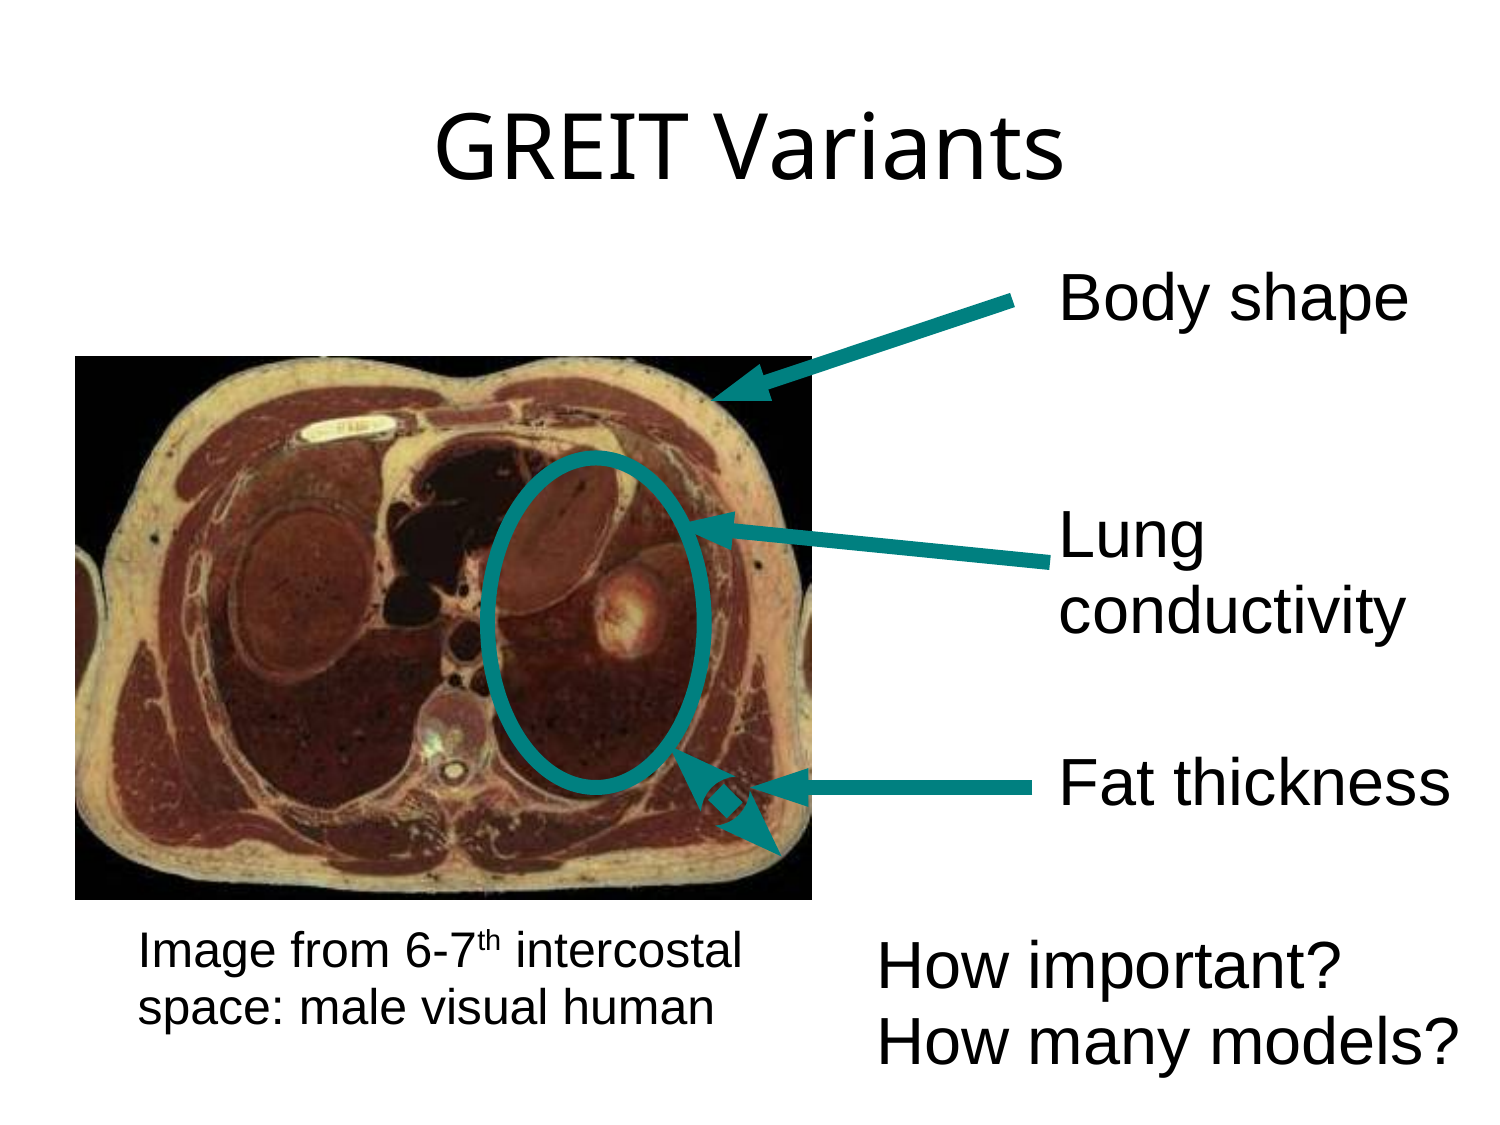

# GREIT Variants
Body shape
Lung
conductivity
Fat thickness
Image from 6-7th intercostal
space: male visual human
How important?
How many models?